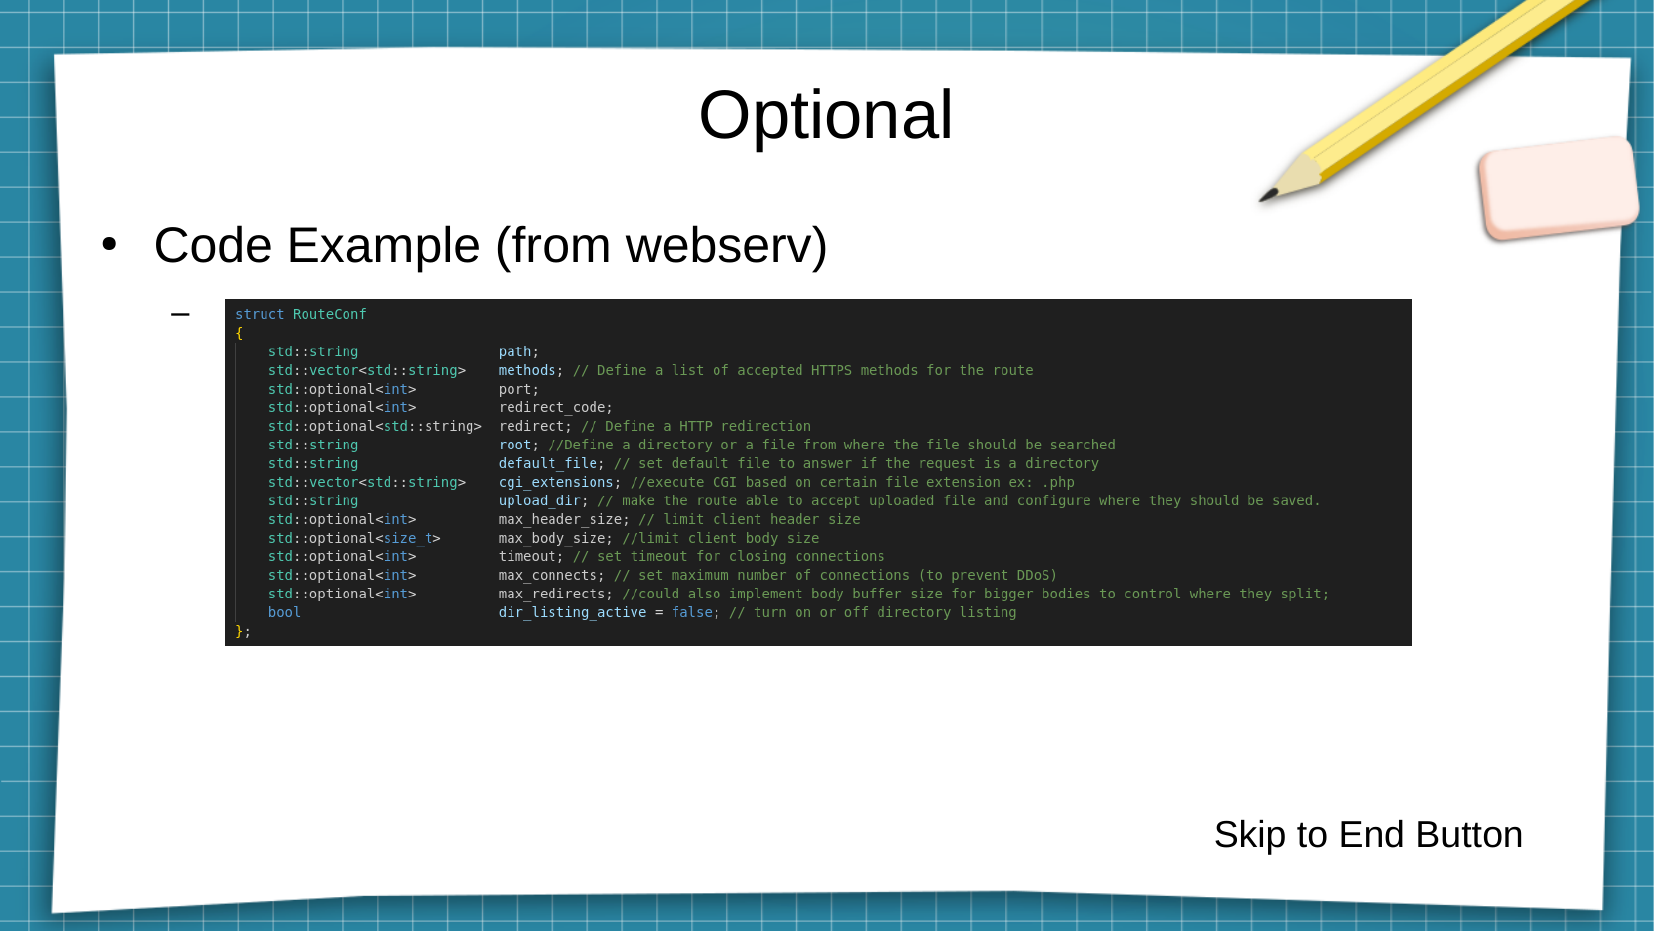

# Optional
Code Example (from webserv)
Skip to End Button